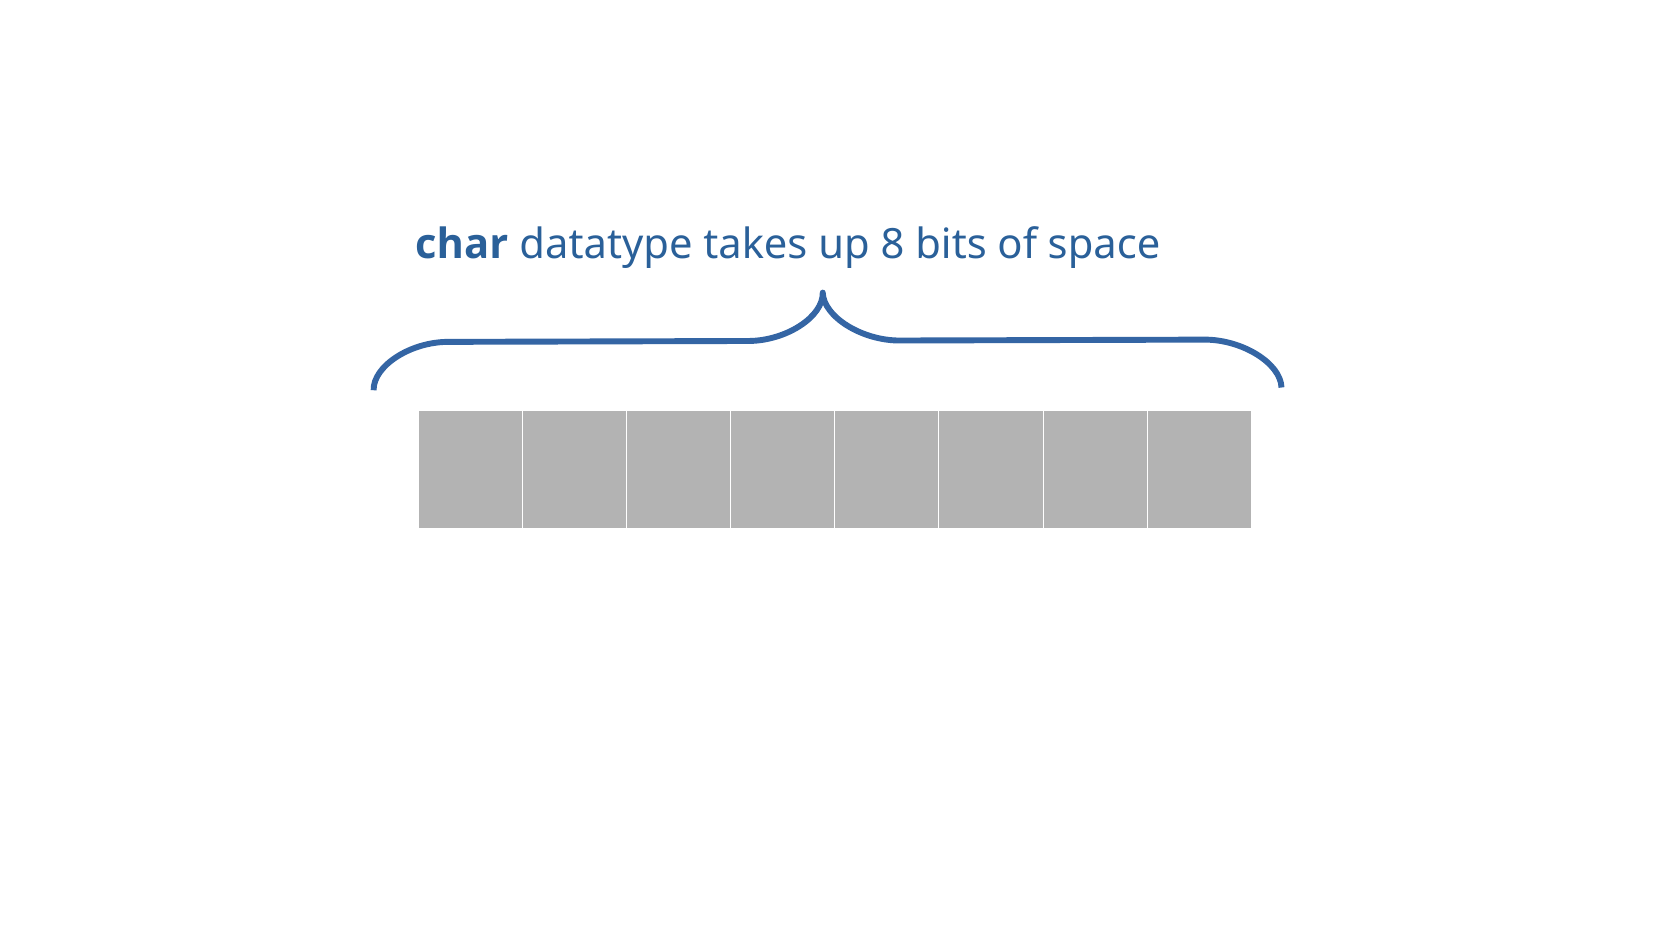

char datatype takes up 8 bits of space
| | | | | | | | |
| --- | --- | --- | --- | --- | --- | --- | --- |